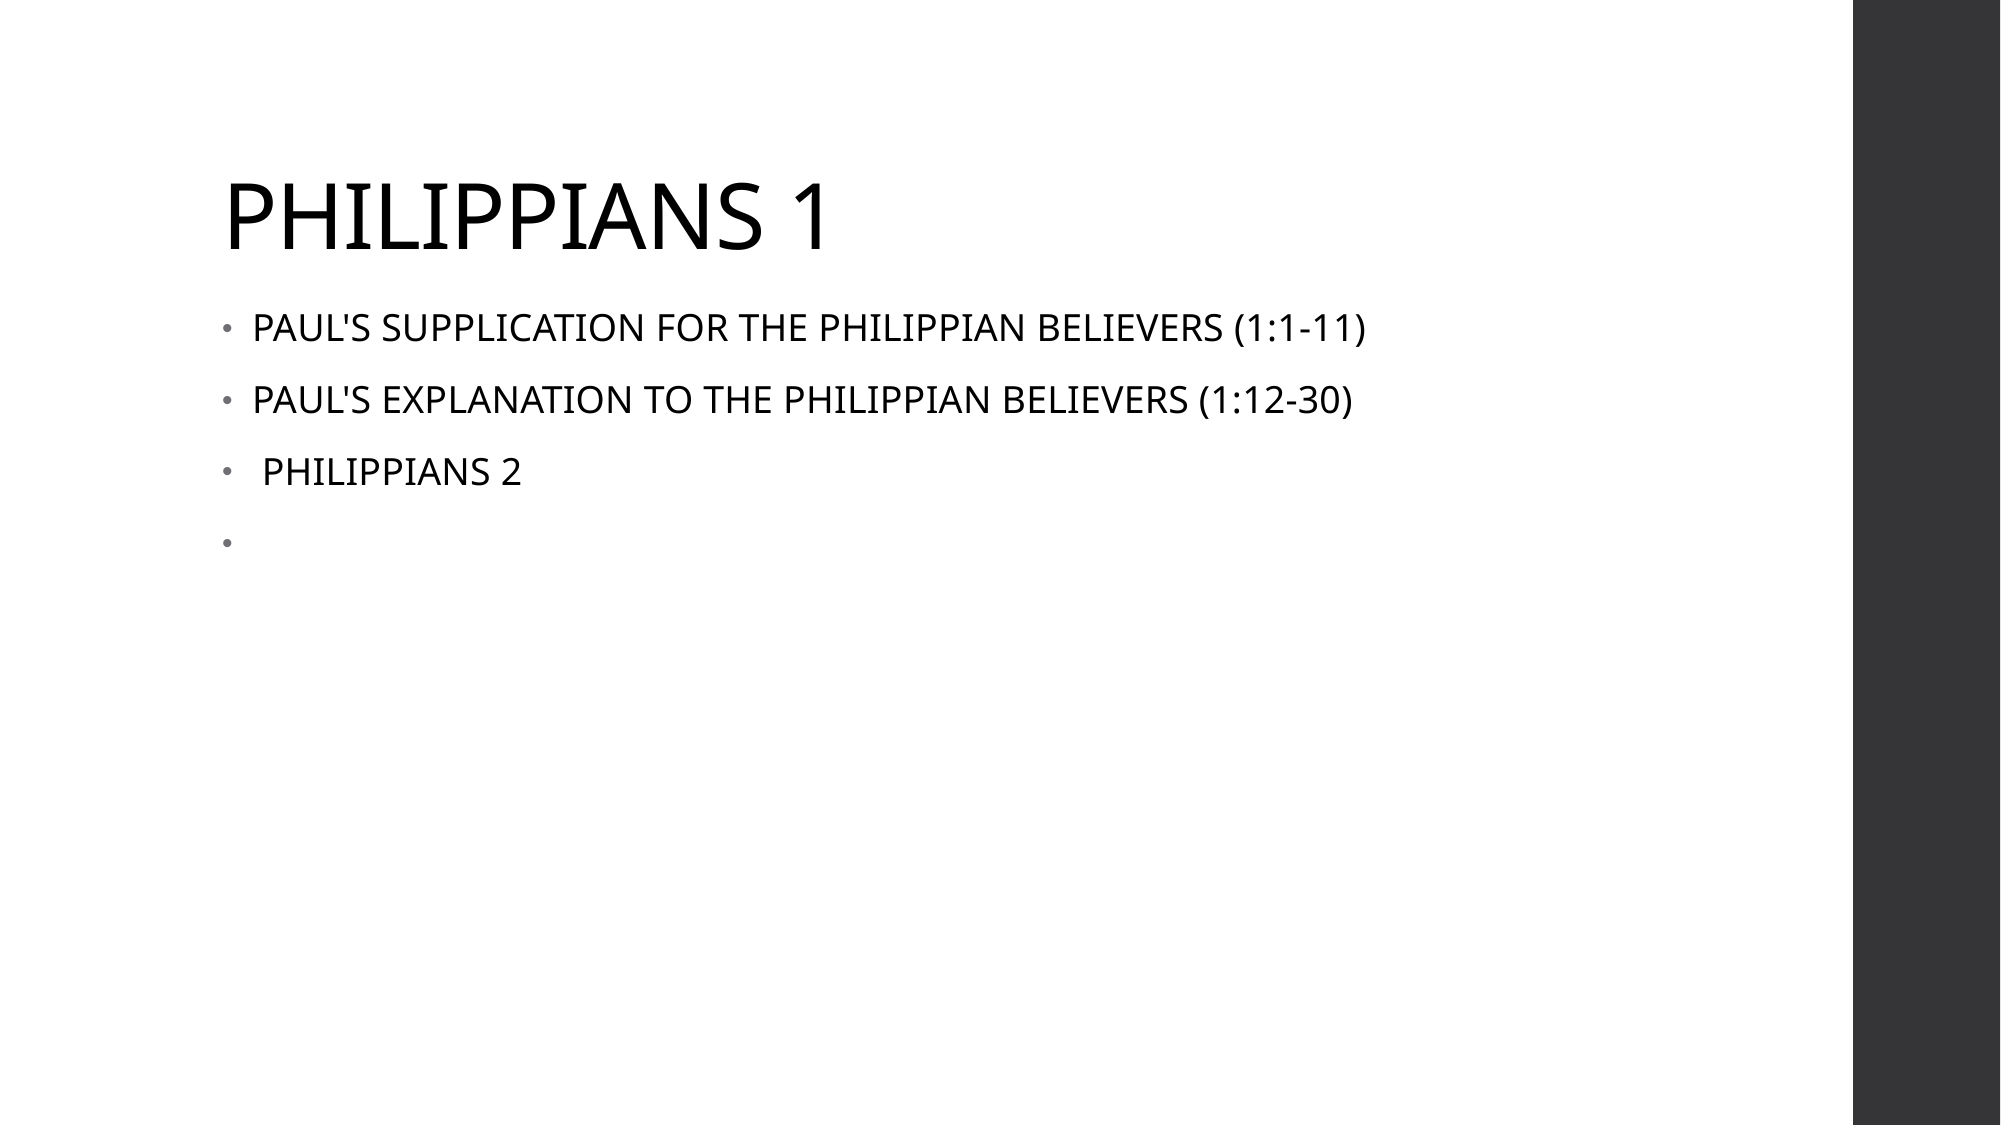

# PHILIPPIANS 1
PAUL'S SUPPLICATION FOR THE PHILIPPIAN BELIEVERS (1:1-11)
PAUL'S EXPLANATION TO THE PHILIPPIAN BELIEVERS (1:12-30)
 PHILIPPIANS 2